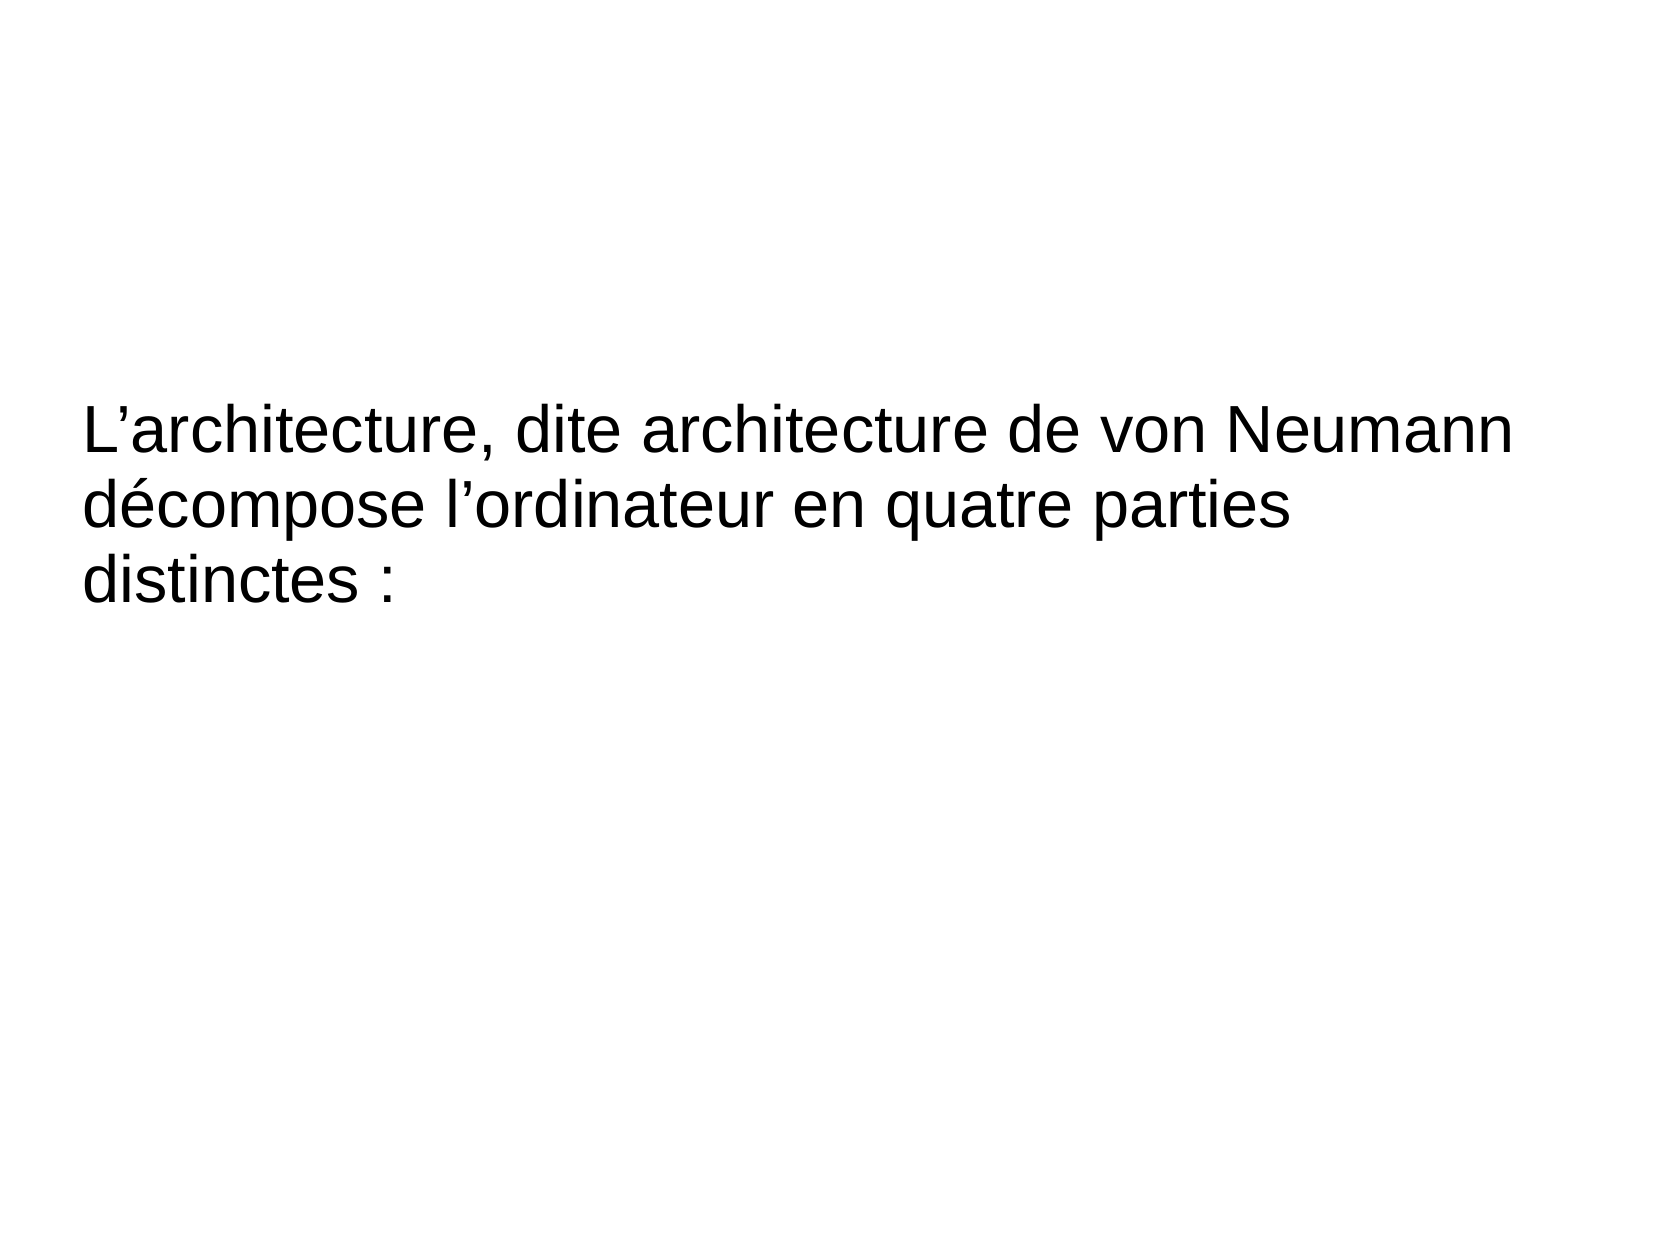

# L’architecture, dite architecture de von Neumann décompose l’ordinateur en quatre parties distinctes :